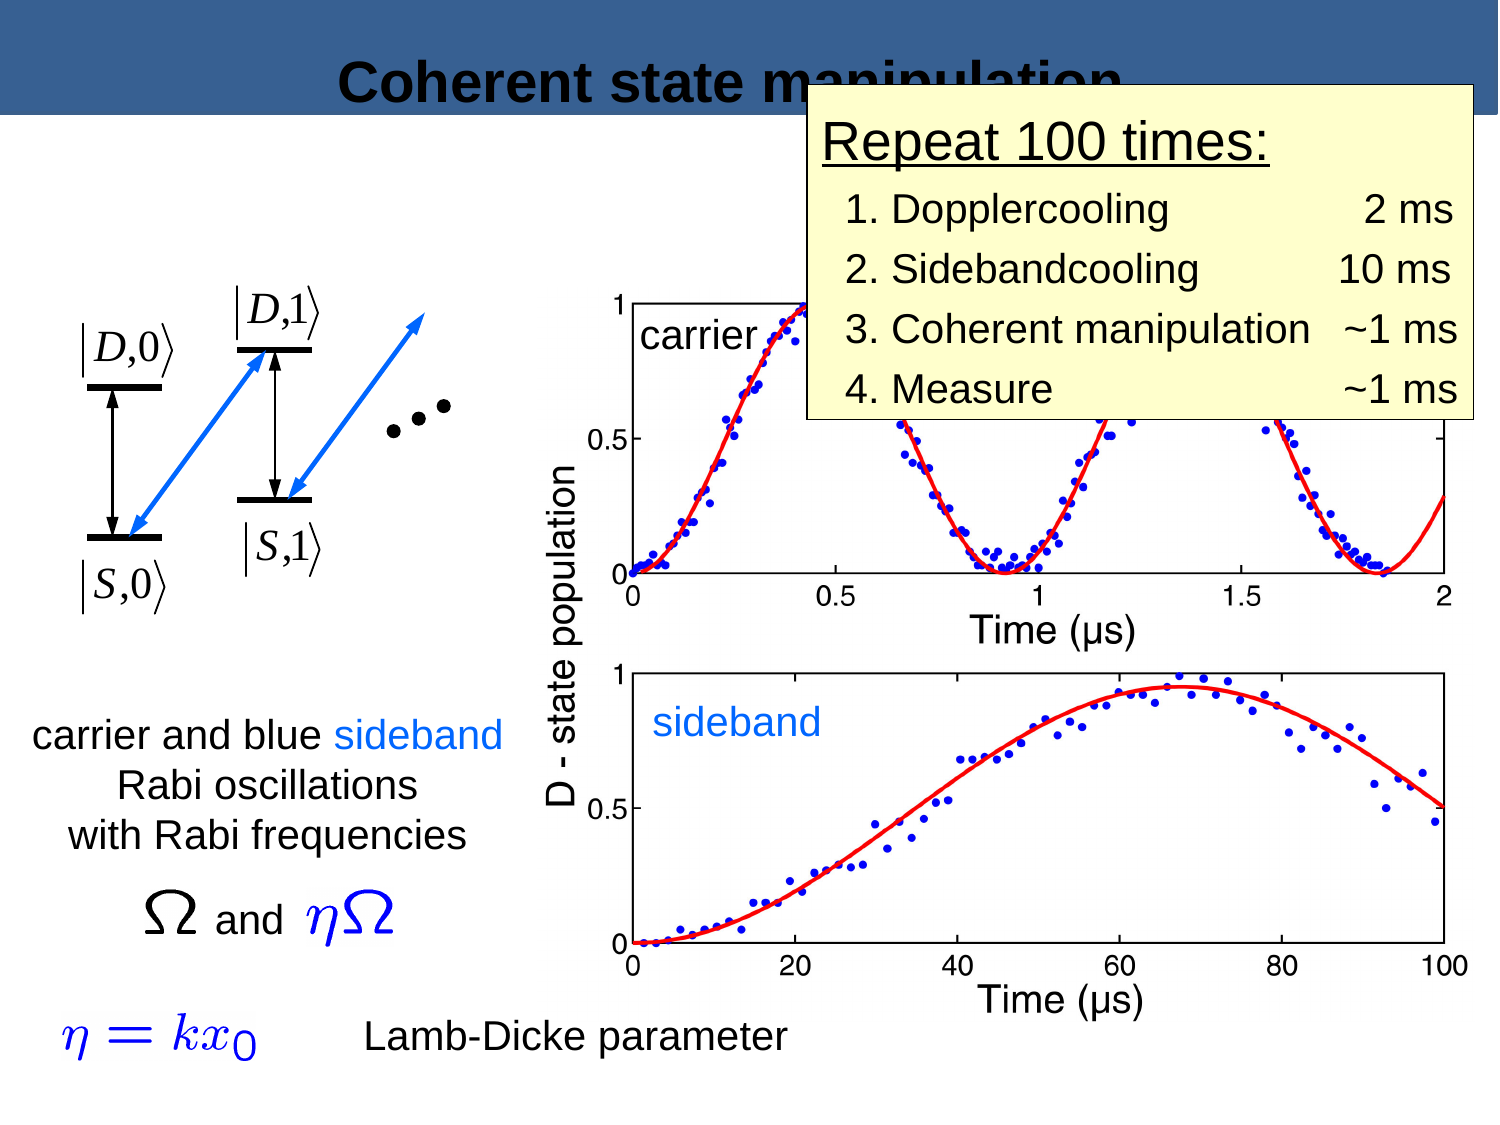

Coherent state manipulation
Repeat 100 times:
 1. Dopplercooling 	 2 ms
 2. Sidebandcooling 10 ms
 3. Coherent manipulation ~1 ms
 4. Measure 	 ~1 ms
carrier
sideband
carrier and blue sideband
Rabi oscillations
with Rabi frequencies
and
 Lamb-Dicke parameter